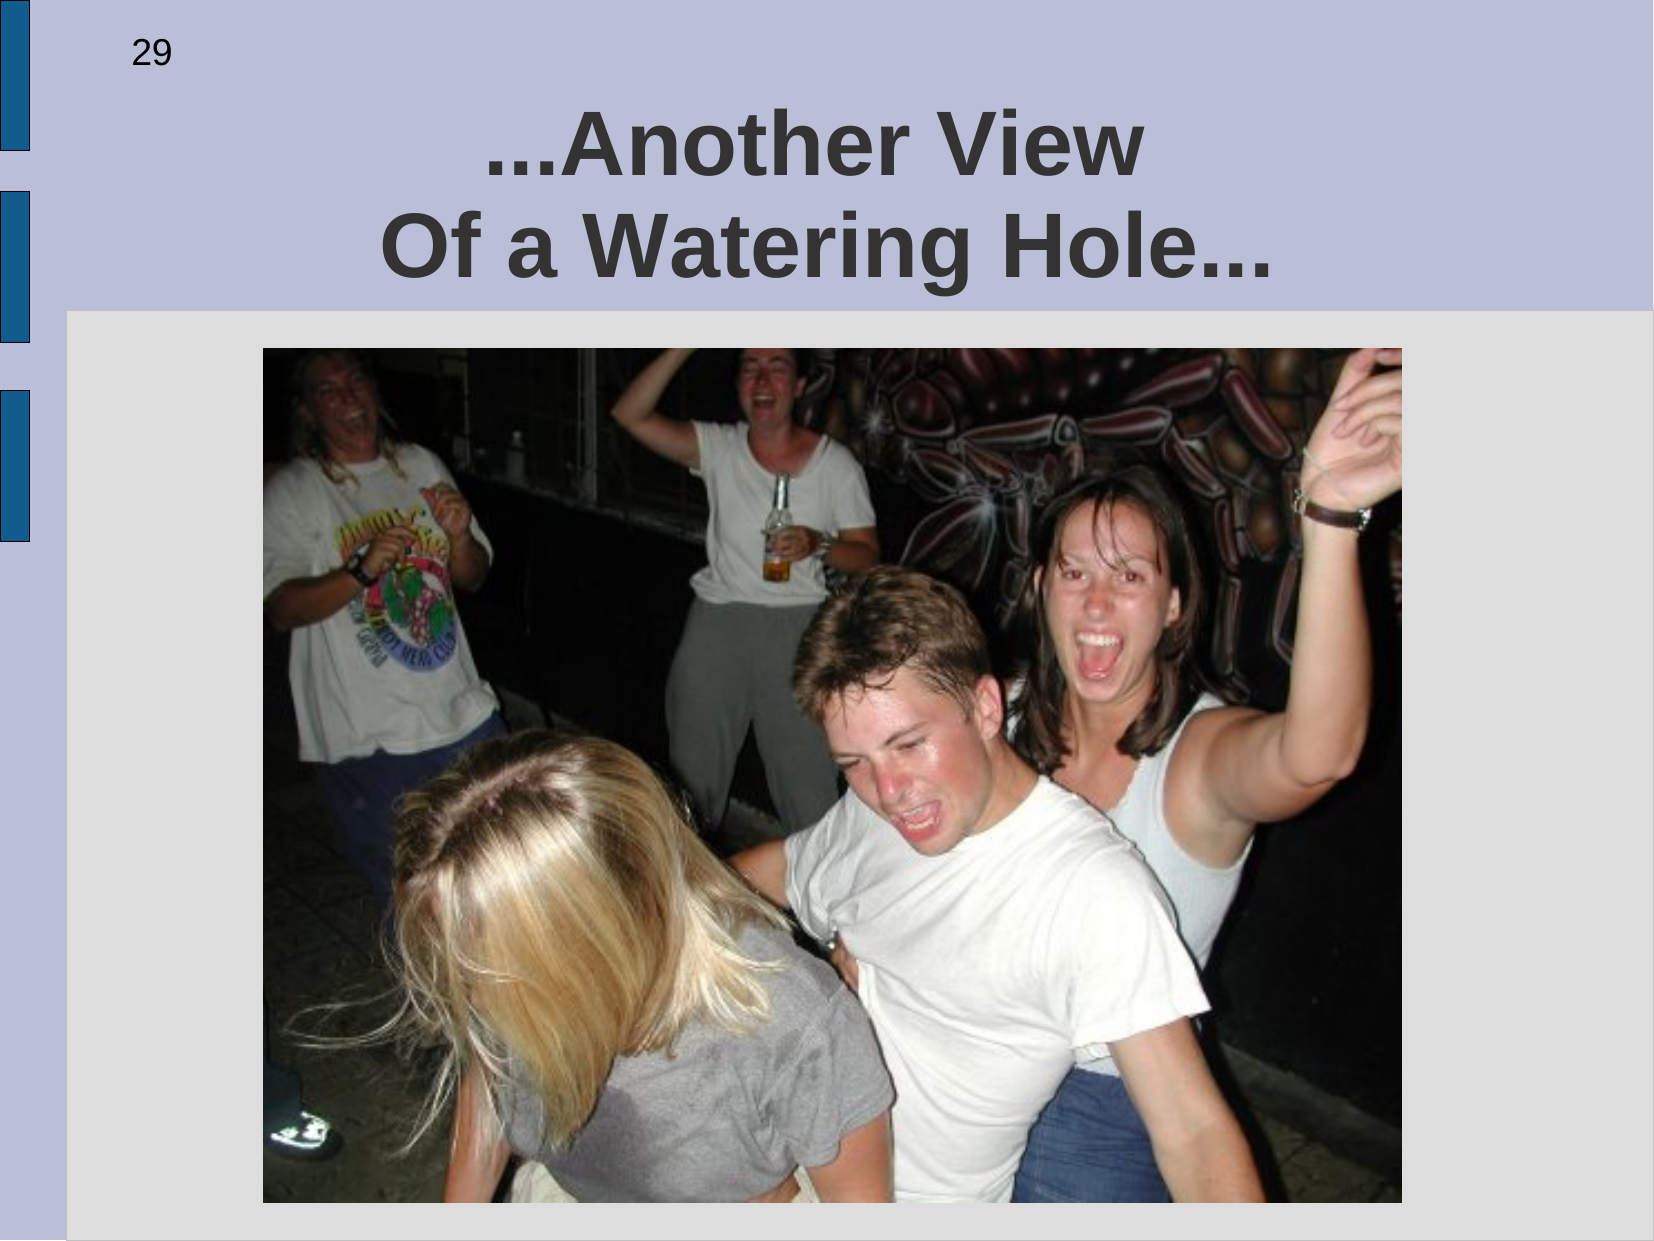

# ...Another View Of a Watering Hole...